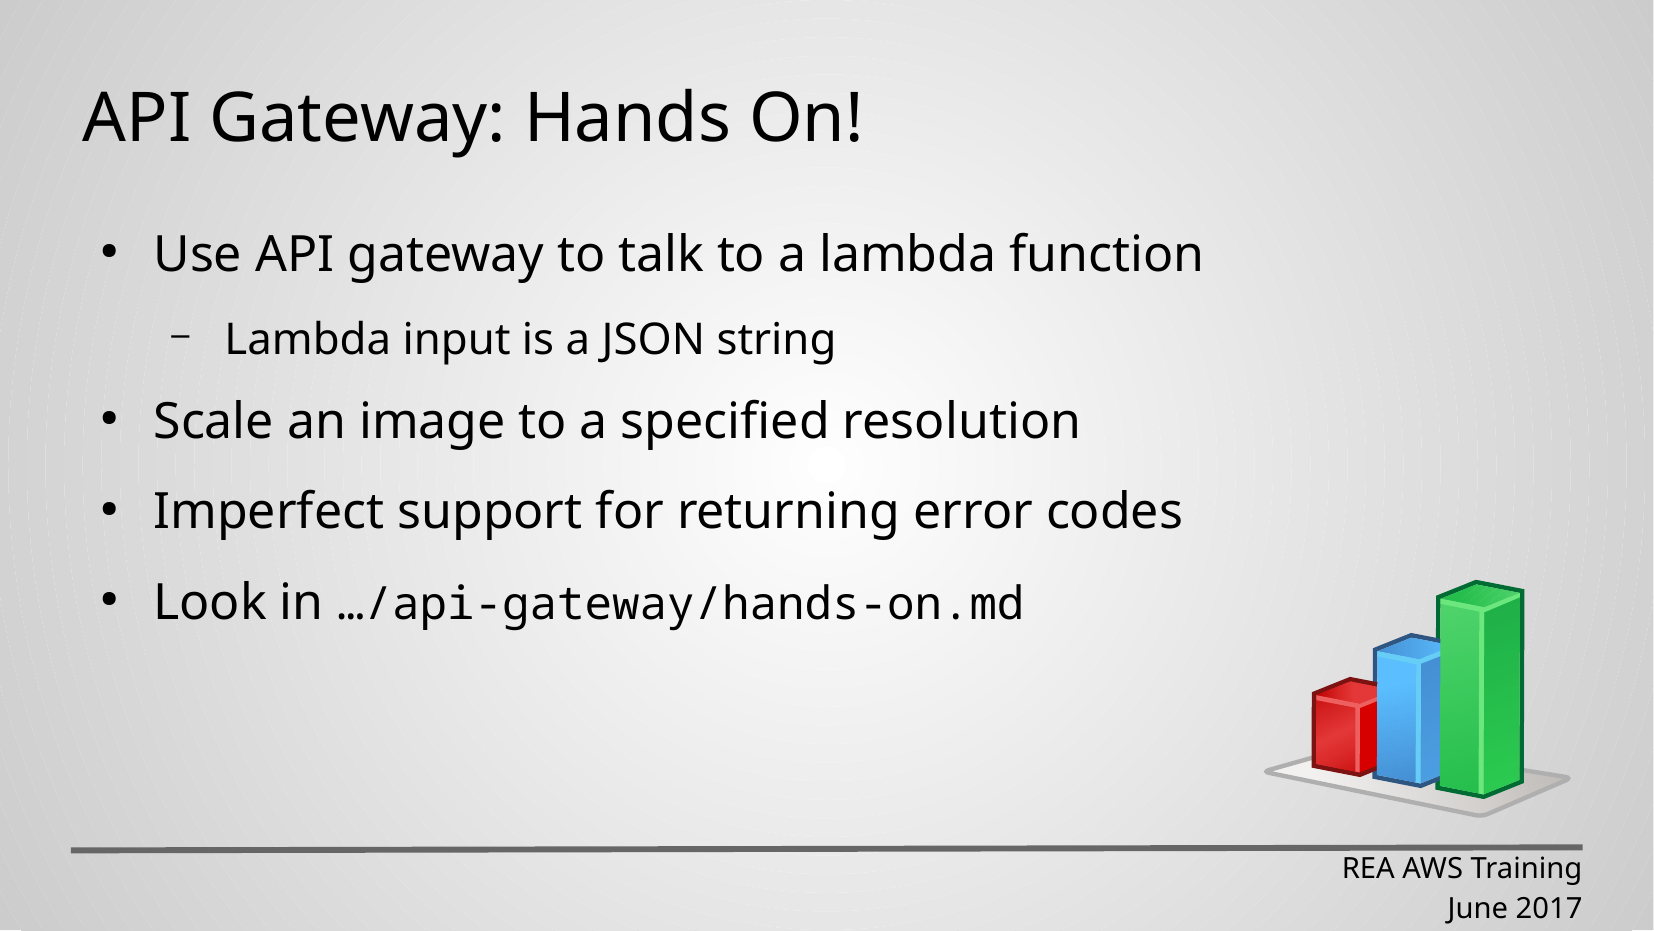

# API Gateway: Hands On!
Use API gateway to talk to a lambda function
Lambda input is a JSON string
Scale an image to a specified resolution
Imperfect support for returning error codes
Look in …/api-gateway/hands-on.md